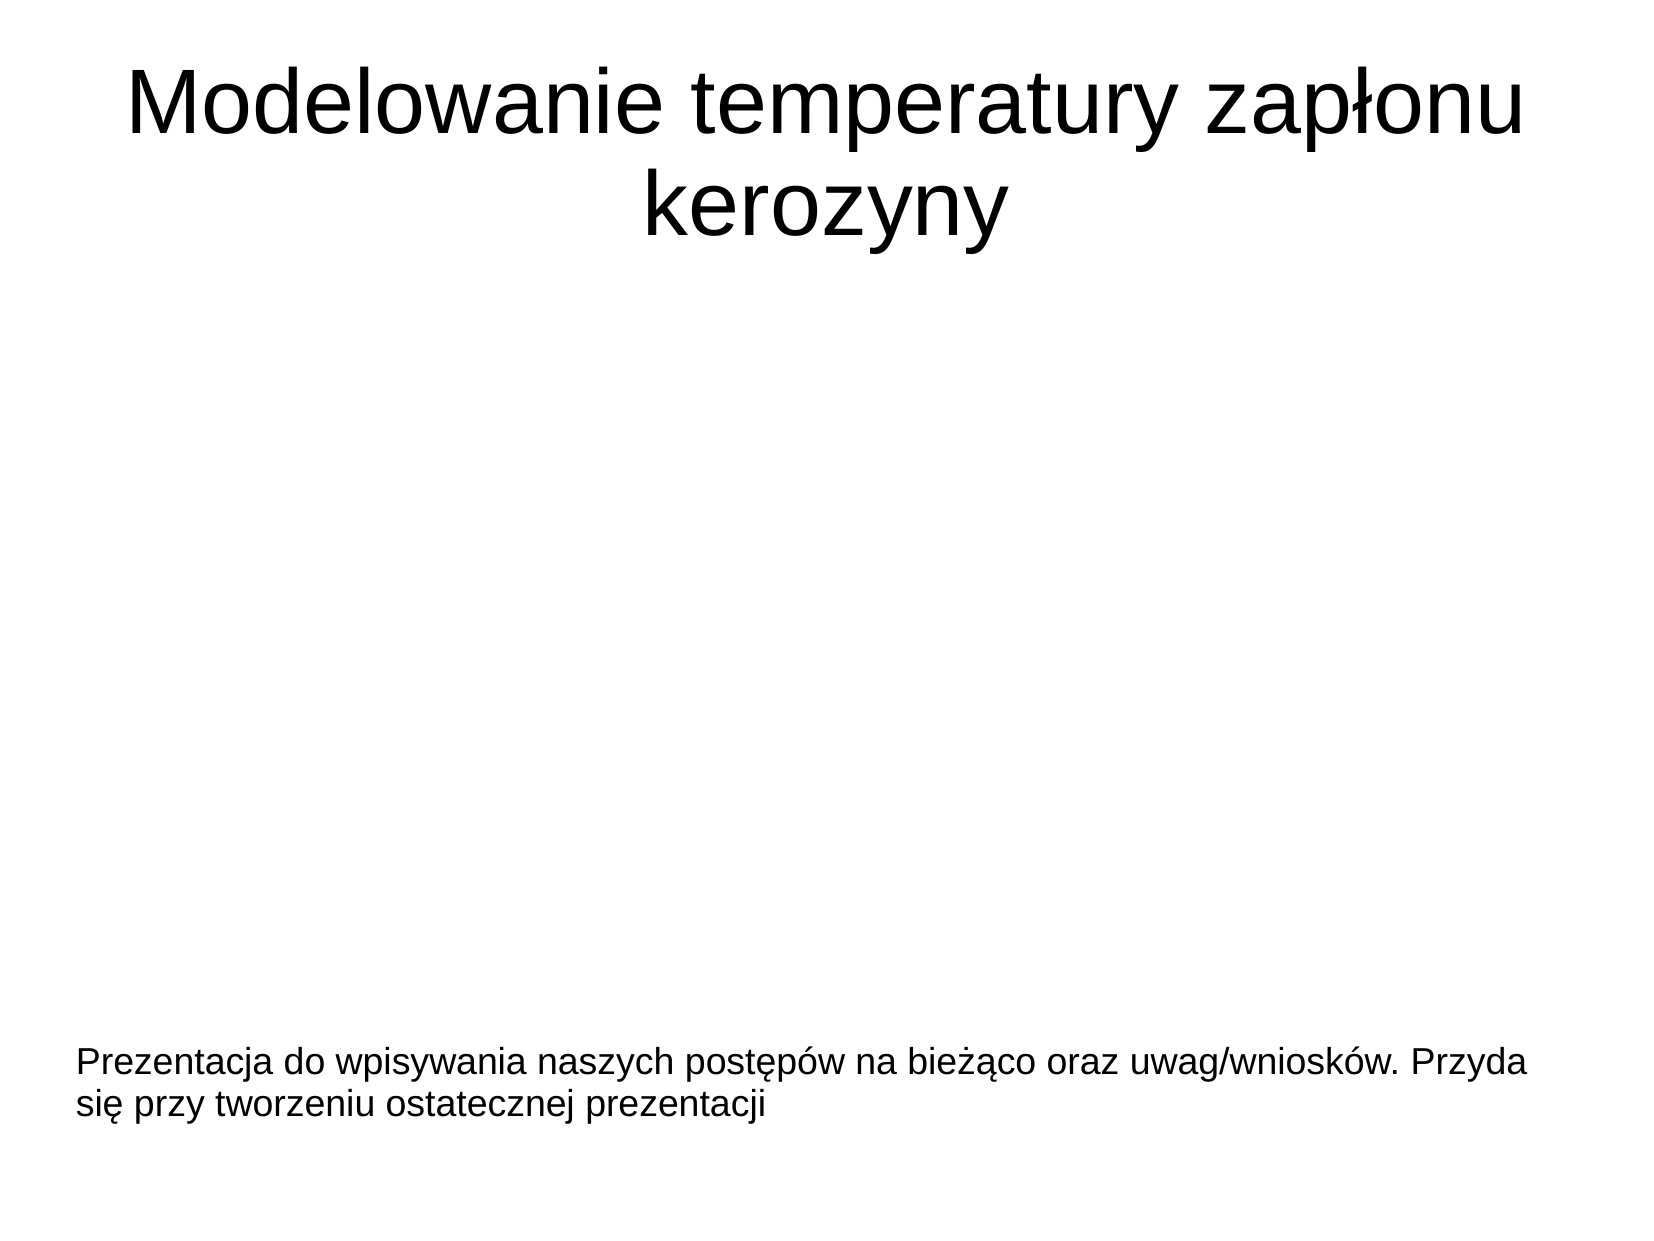

# Modelowanie temperatury zapłonu kerozyny
Prezentacja do wpisywania naszych postępów na bieżąco oraz uwag/wniosków. Przyda się przy tworzeniu ostatecznej prezentacji